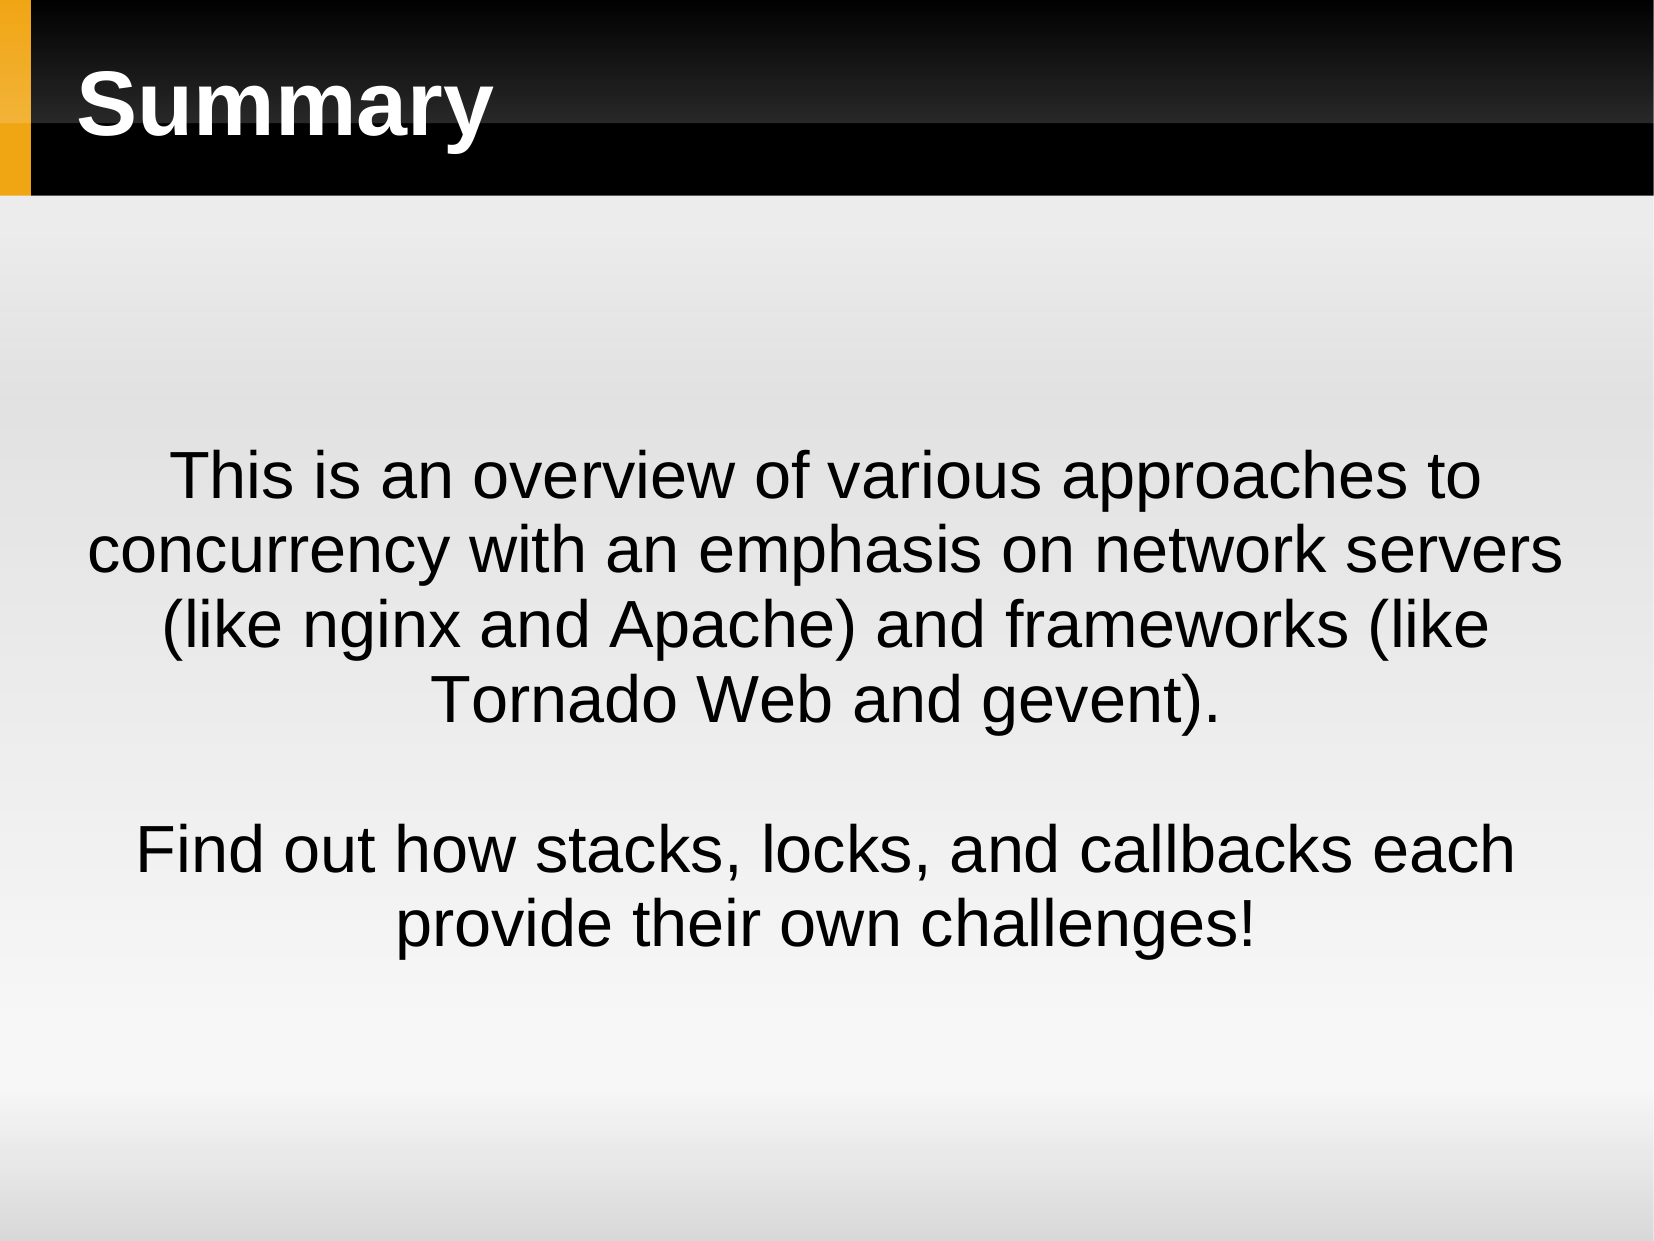

# Summary
This is an overview of various approaches to concurrency with an emphasis on network servers (like nginx and Apache) and frameworks (like Tornado Web and gevent).
Find out how stacks, locks, and callbacks each provide their own challenges!